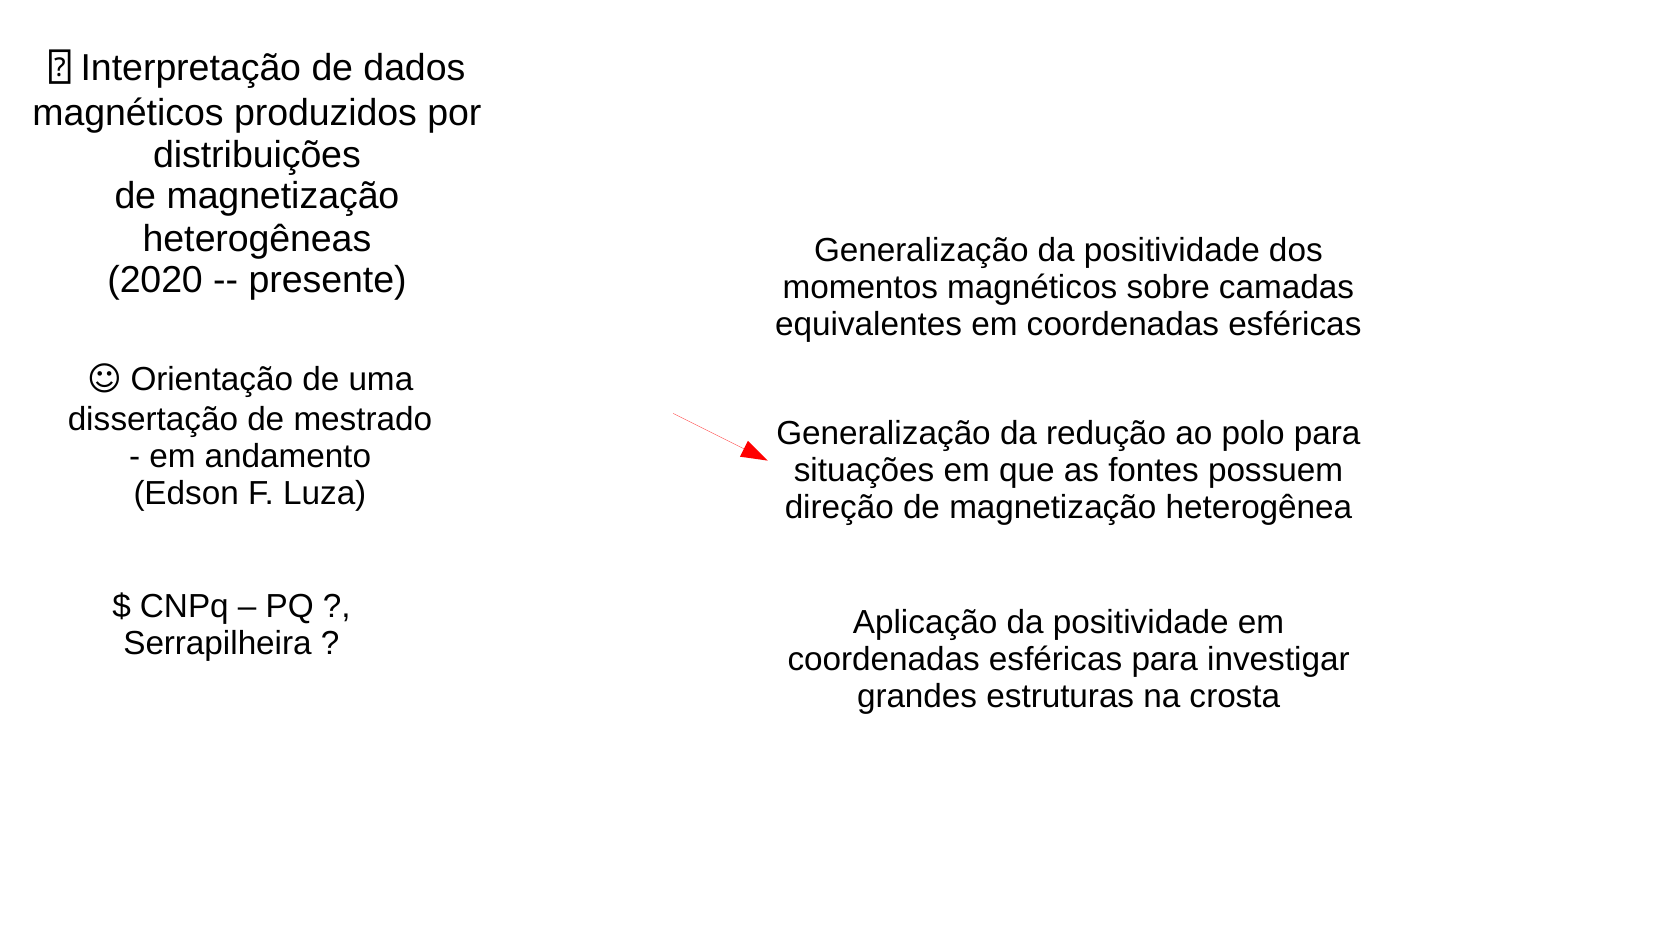

⍰ Interpretação de dados magnéticos produzidos por distribuições
de magnetização heterogêneas
(2020 -- presente)
Generalização da positividade dos momentos magnéticos sobre camadas equivalentes em coordenadas esféricas
☺ Orientação de uma dissertação de mestrado
- em andamento
(Edson F. Luza)
Generalização da redução ao polo para situações em que as fontes possuem direção de magnetização heterogênea
$ CNPq – PQ ?, Serrapilheira ?
Aplicação da positividade em coordenadas esféricas para investigar grandes estruturas na crosta